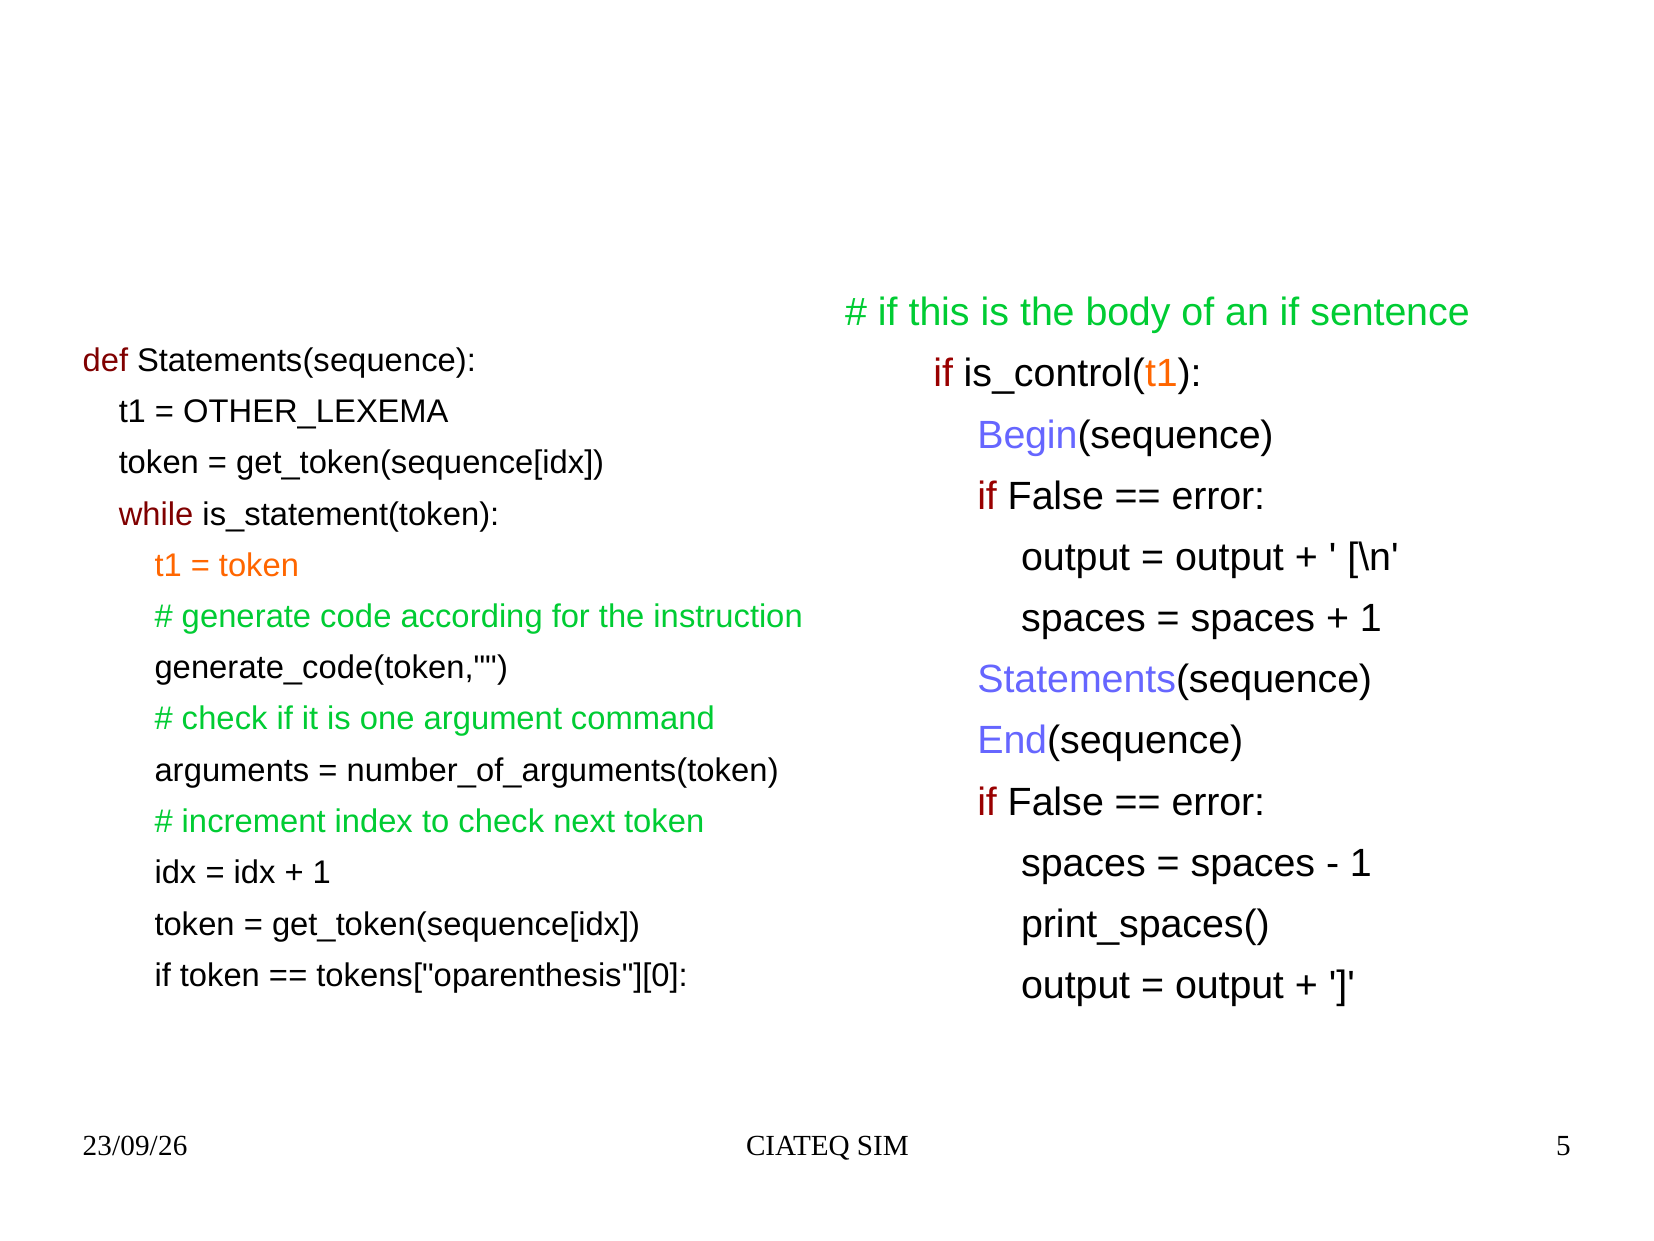

# def Statements(sequence):
 t1 = OTHER_LEXEMA
 token = get_token(sequence[idx])
 while is_statement(token):
 t1 = token
 # generate code according for the instruction
 generate_code(token,"")
 # check if it is one argument command
 arguments = number_of_arguments(token)
 # increment index to check next token
 idx = idx + 1
 token = get_token(sequence[idx])
 if token == tokens["oparenthesis"][0]:
# if this is the body of an if sentence
 if is_control(t1):
 Begin(sequence)
 if False == error:
 output = output + ' [\n'
 spaces = spaces + 1
 Statements(sequence)
 End(sequence)
 if False == error:
 spaces = spaces - 1
 print_spaces()
 output = output + ']'
CIATEQ SIM
5